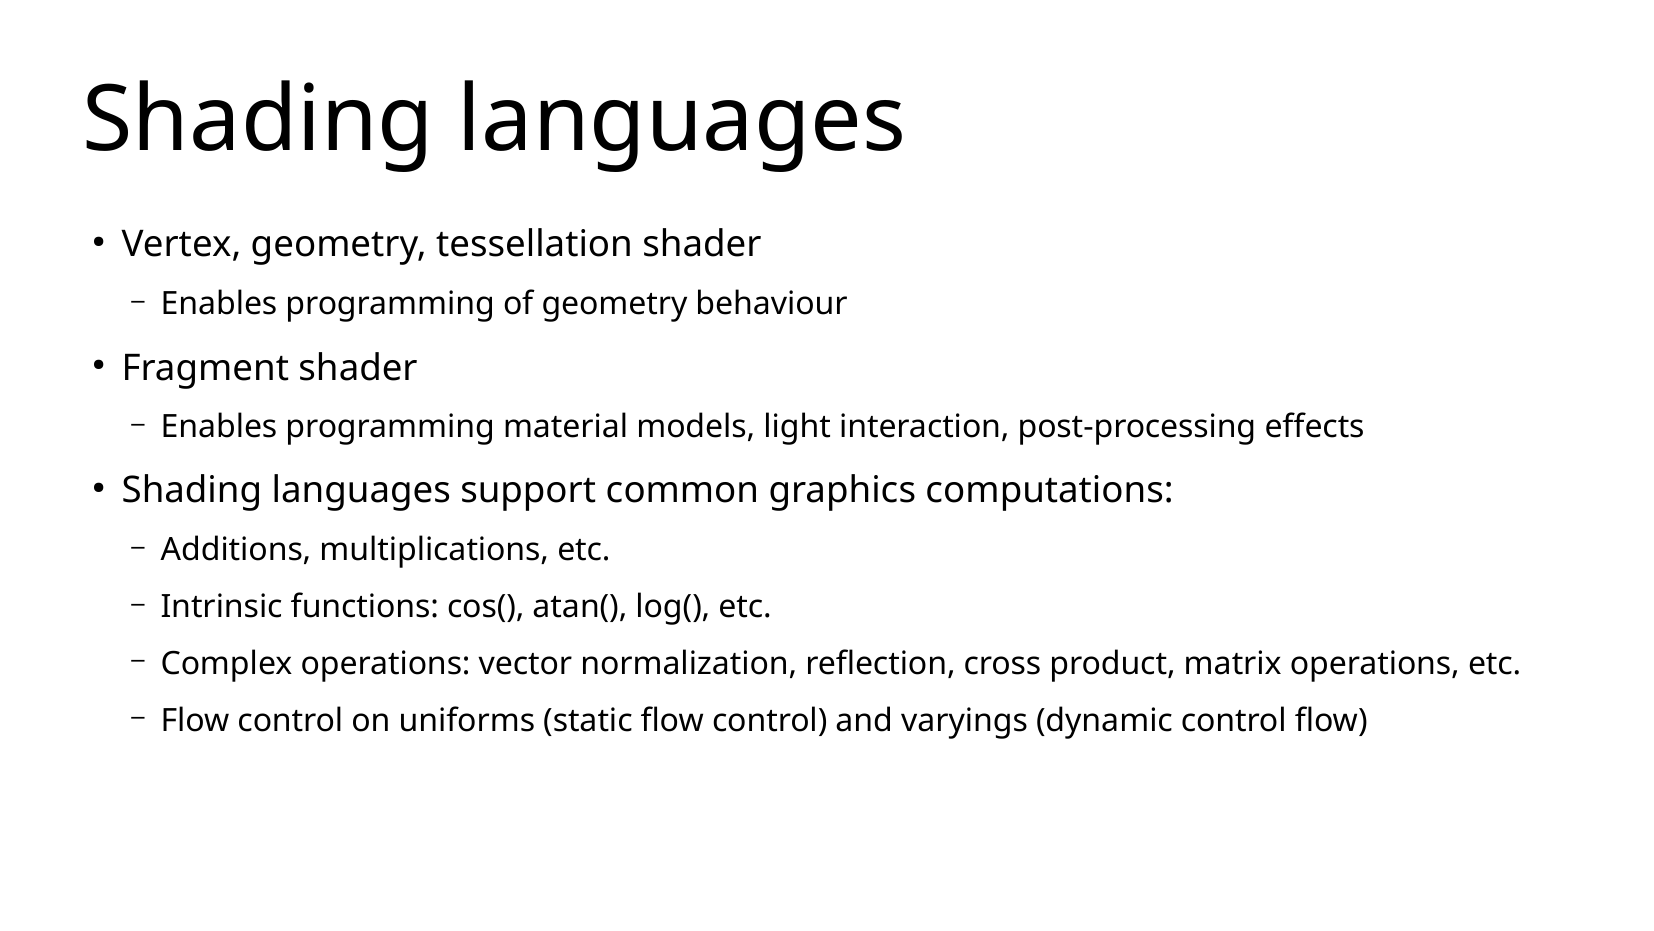

# Shading languages
Vertex, geometry, tessellation shader
Enables programming of geometry behaviour
Fragment shader
Enables programming material models, light interaction, post-processing effects
Shading languages support common graphics computations:
Additions, multiplications, etc.
Intrinsic functions: cos(), atan(), log(), etc.
Complex operations: vector normalization, reflection, cross product, matrix operations, etc.
Flow control on uniforms (static flow control) and varyings (dynamic control flow)